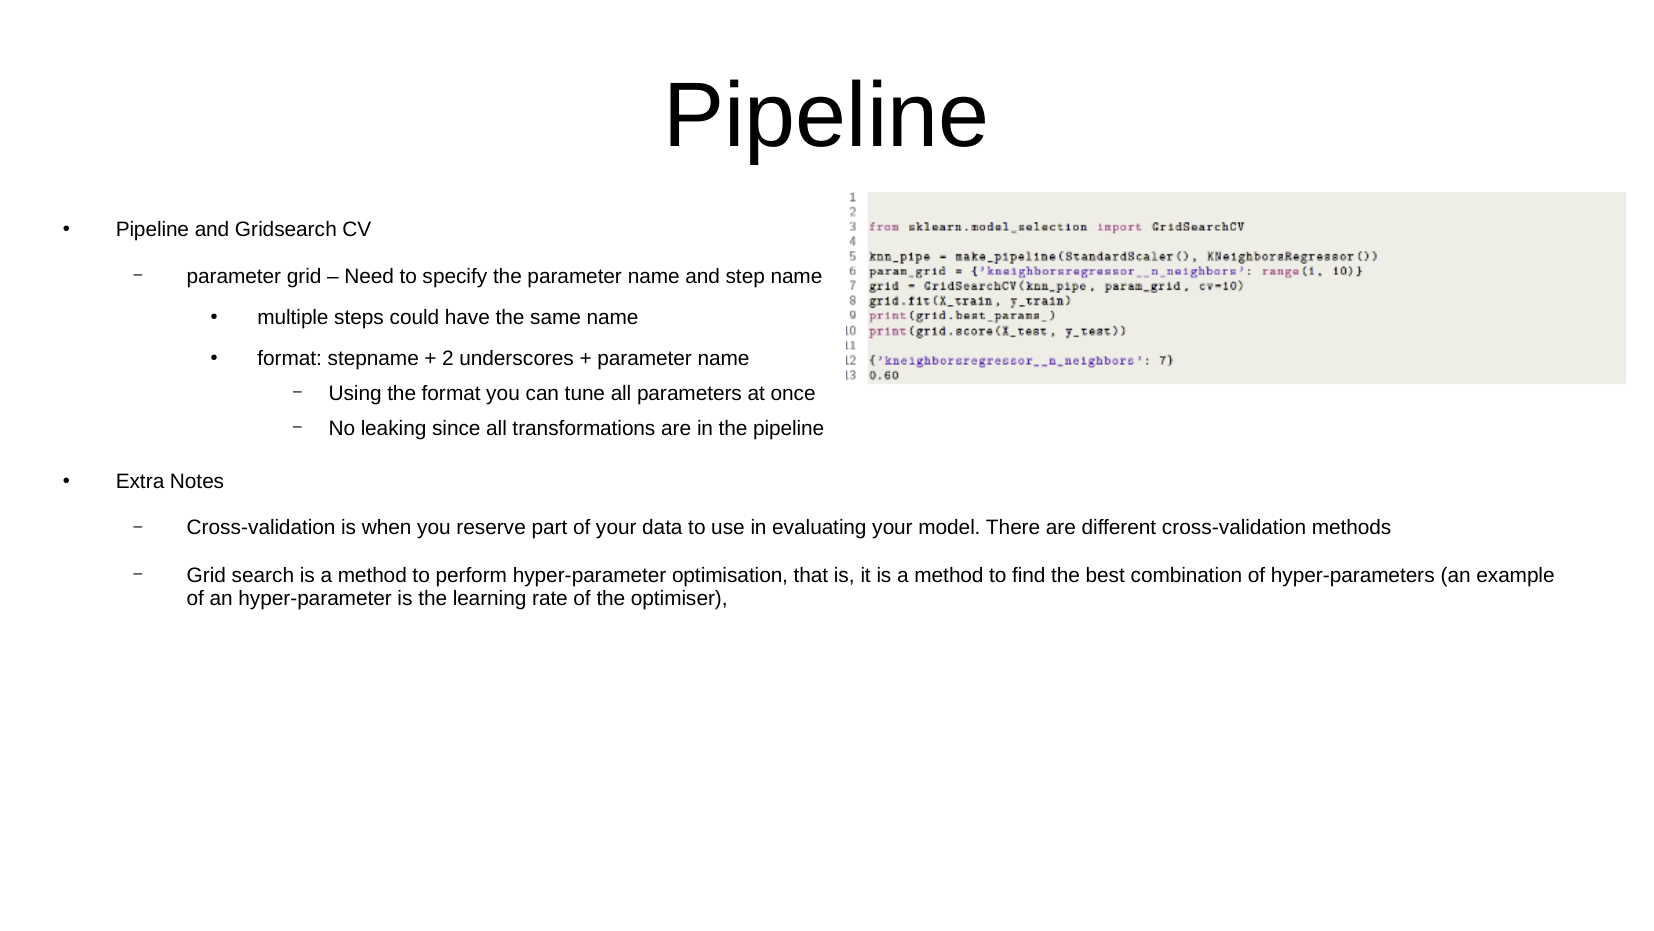

# Pipeline
Pipeline and Gridsearch CV
parameter grid – Need to specify the parameter name and step name
multiple steps could have the same name
format: stepname + 2 underscores + parameter name
Using the format you can tune all parameters at once
No leaking since all transformations are in the pipeline
Extra Notes
Cross-validation is when you reserve part of your data to use in evaluating your model. There are different cross-validation methods
Grid search is a method to perform hyper-parameter optimisation, that is, it is a method to find the best combination of hyper-parameters (an example of an hyper-parameter is the learning rate of the optimiser),